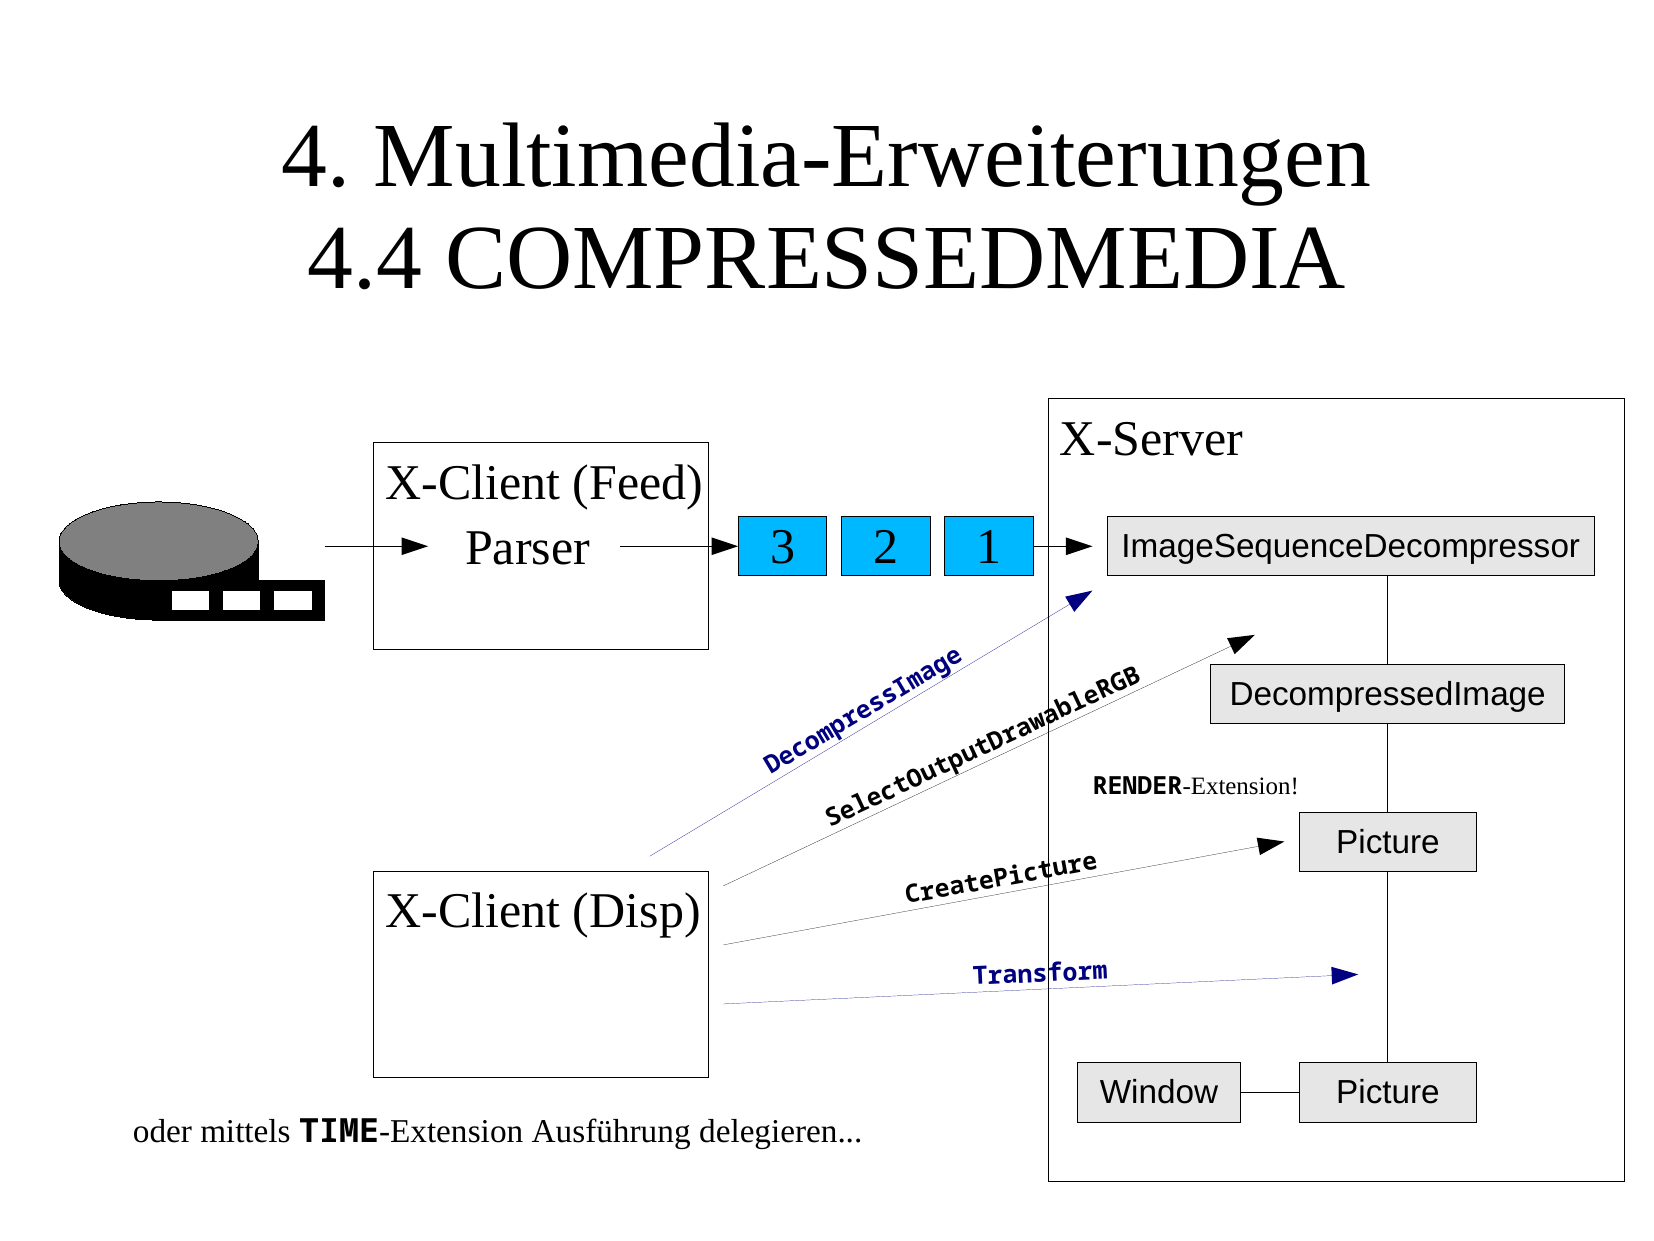

# 4. Multimedia-Erweiterungen 4.4 COMPRESSEDMEDIA
X-Server
X-Client (Feed)
Parser
3
2
1
ImageSequenceDecompressor
SelectOutputDrawableRGB
DecompressedImage
DecompressImage
Transform
RENDER-Extension!
Picture
CreatePicture
X-Client (Disp)
Window
Picture
oder mittels TIME-Extension Ausführung delegieren...